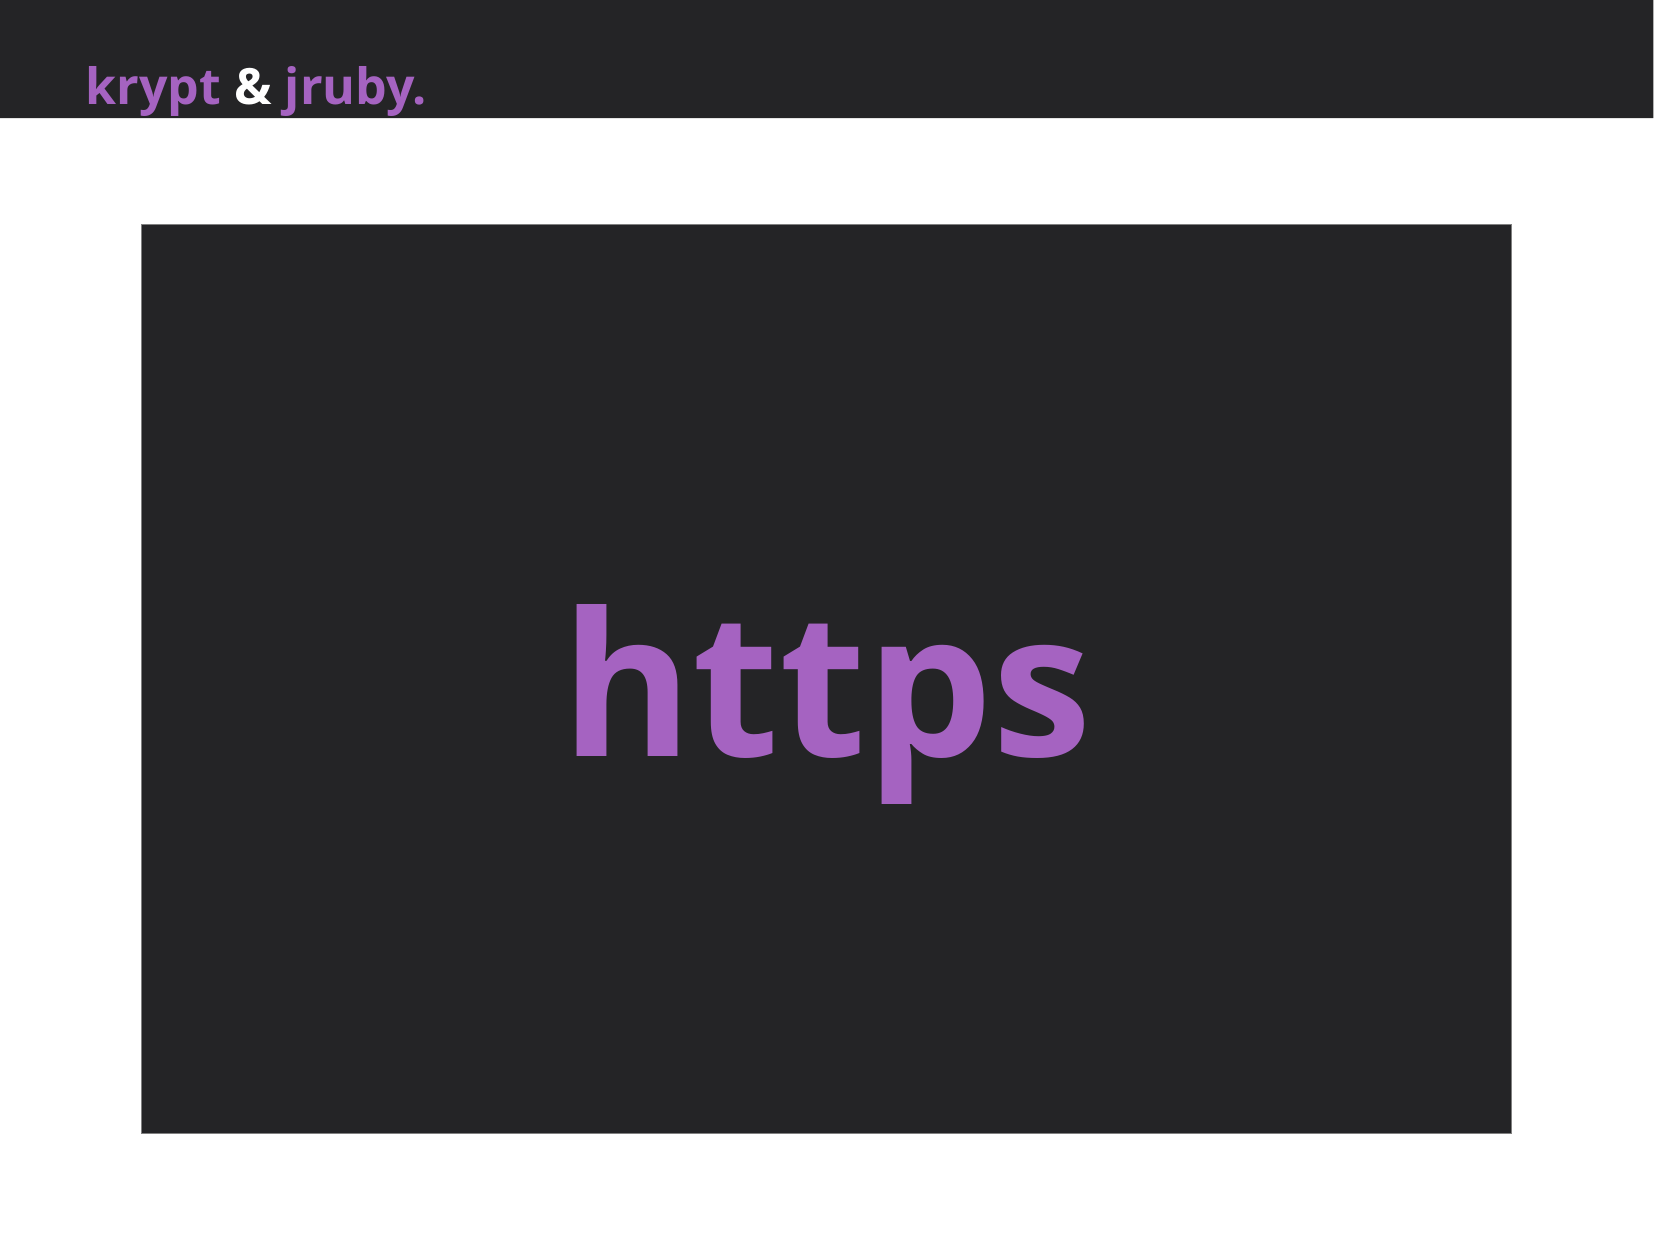

krypt & jruby.
https
krypt first of all is a framework